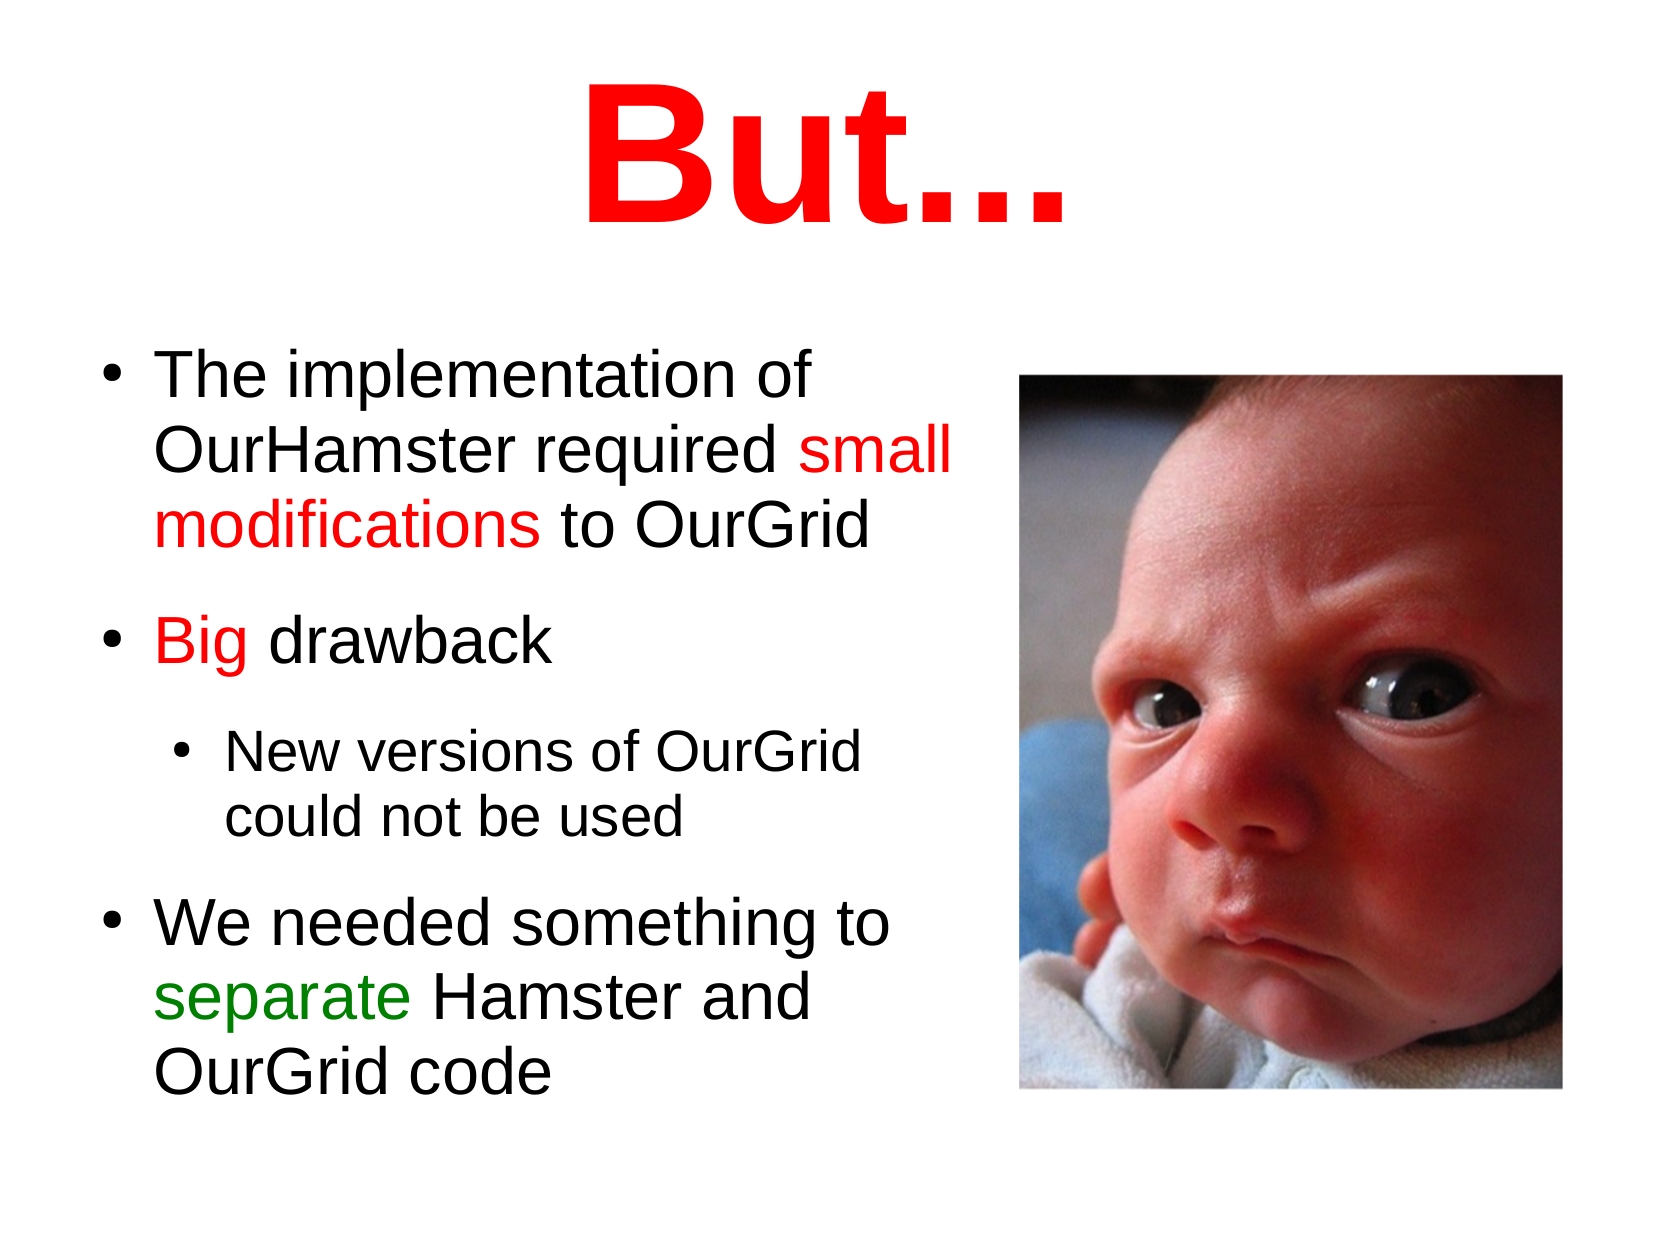

# But...
The implementation of OurHamster required small modifications to OurGrid
Big drawback
New versions of OurGrid could not be used
We needed something to separate Hamster and OurGrid code